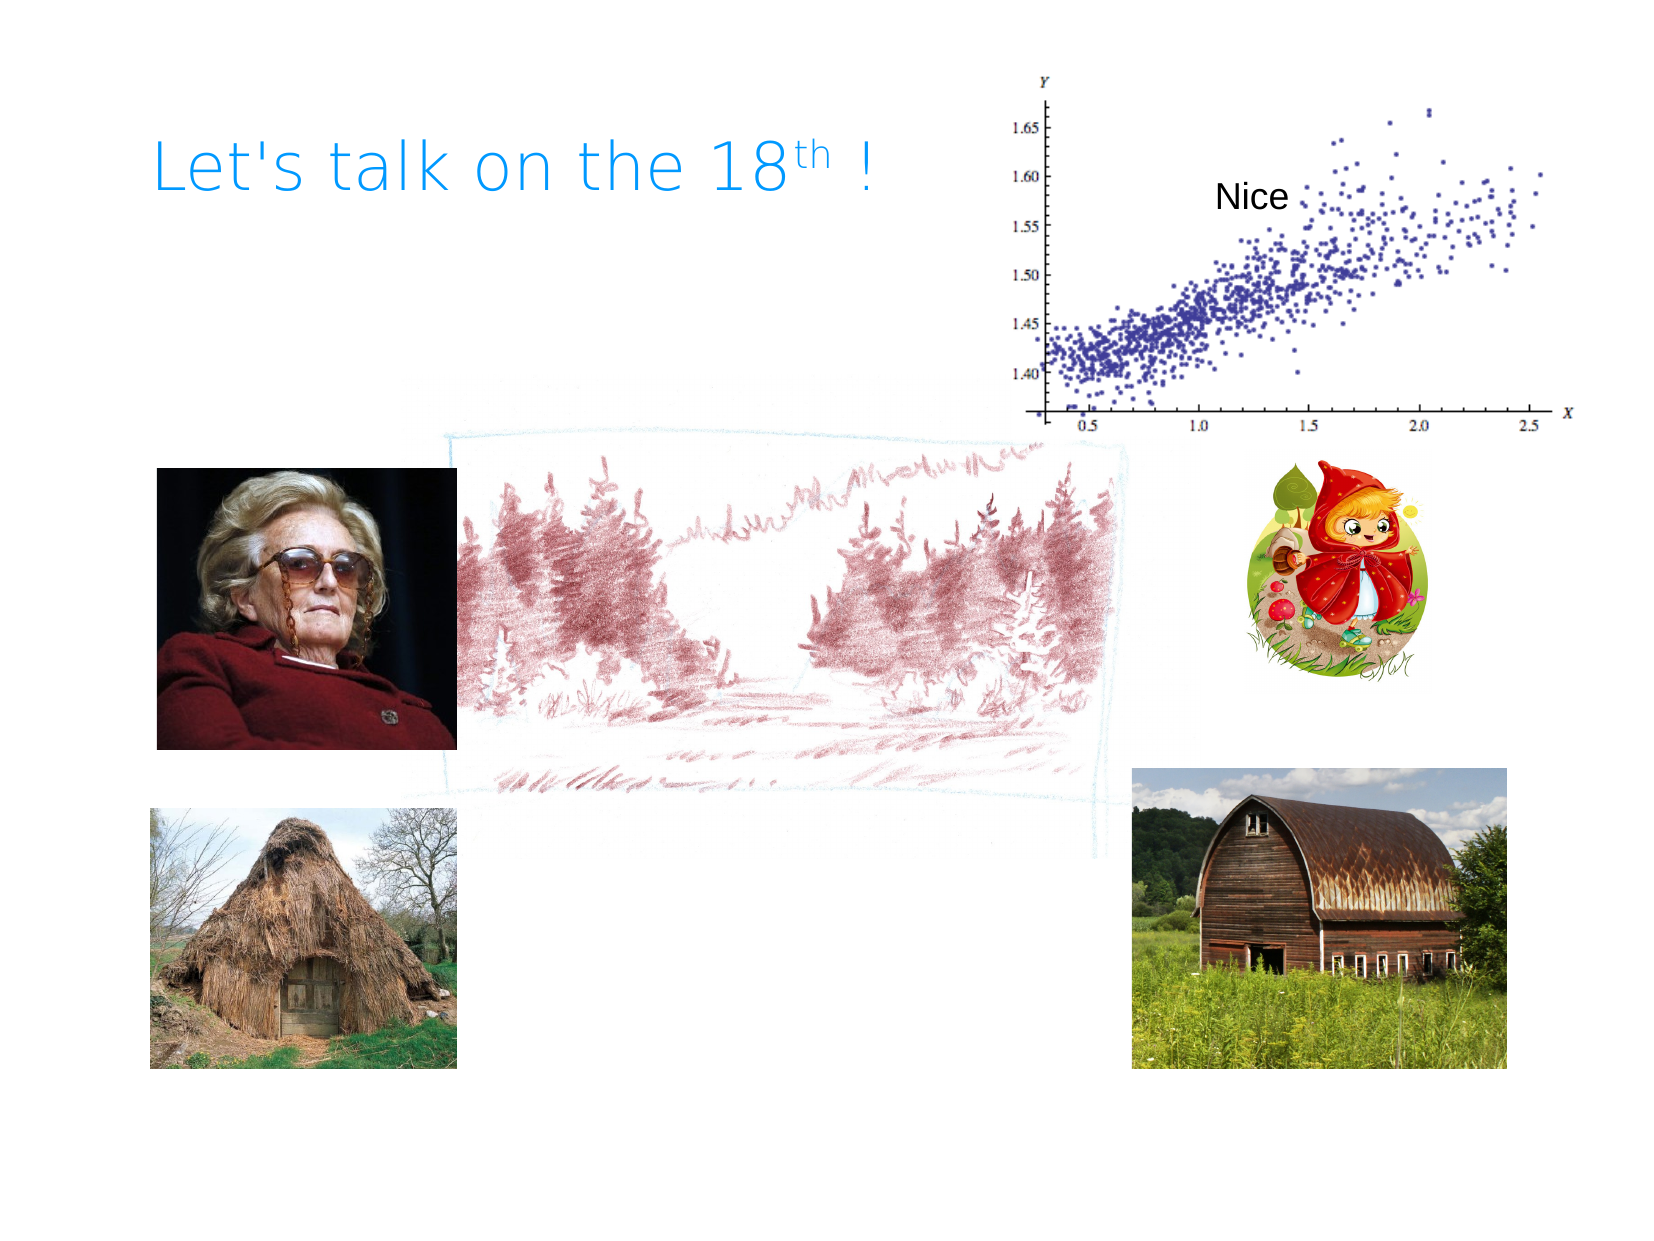

Let's talk on the 18th !
Nice